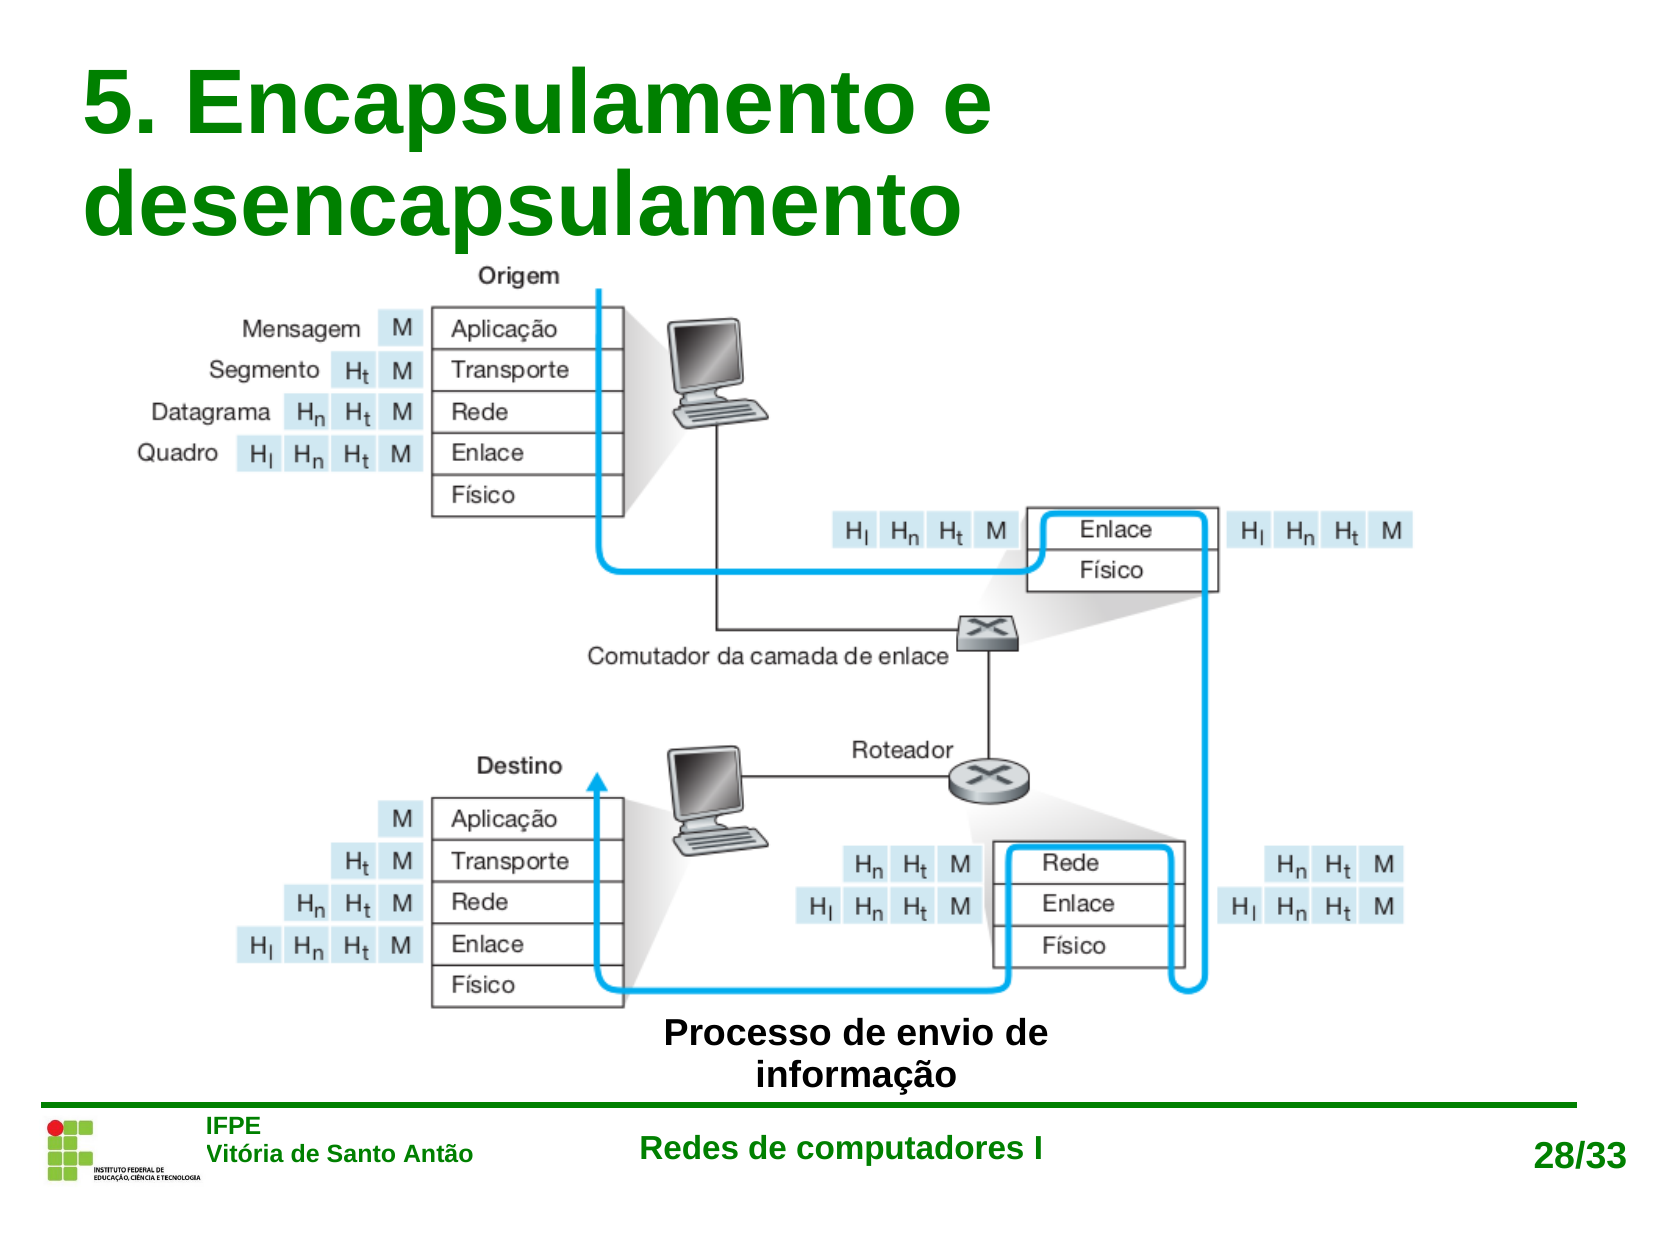

# 5. Encapsulamento e desencapsulamento
Processo de envio de informação